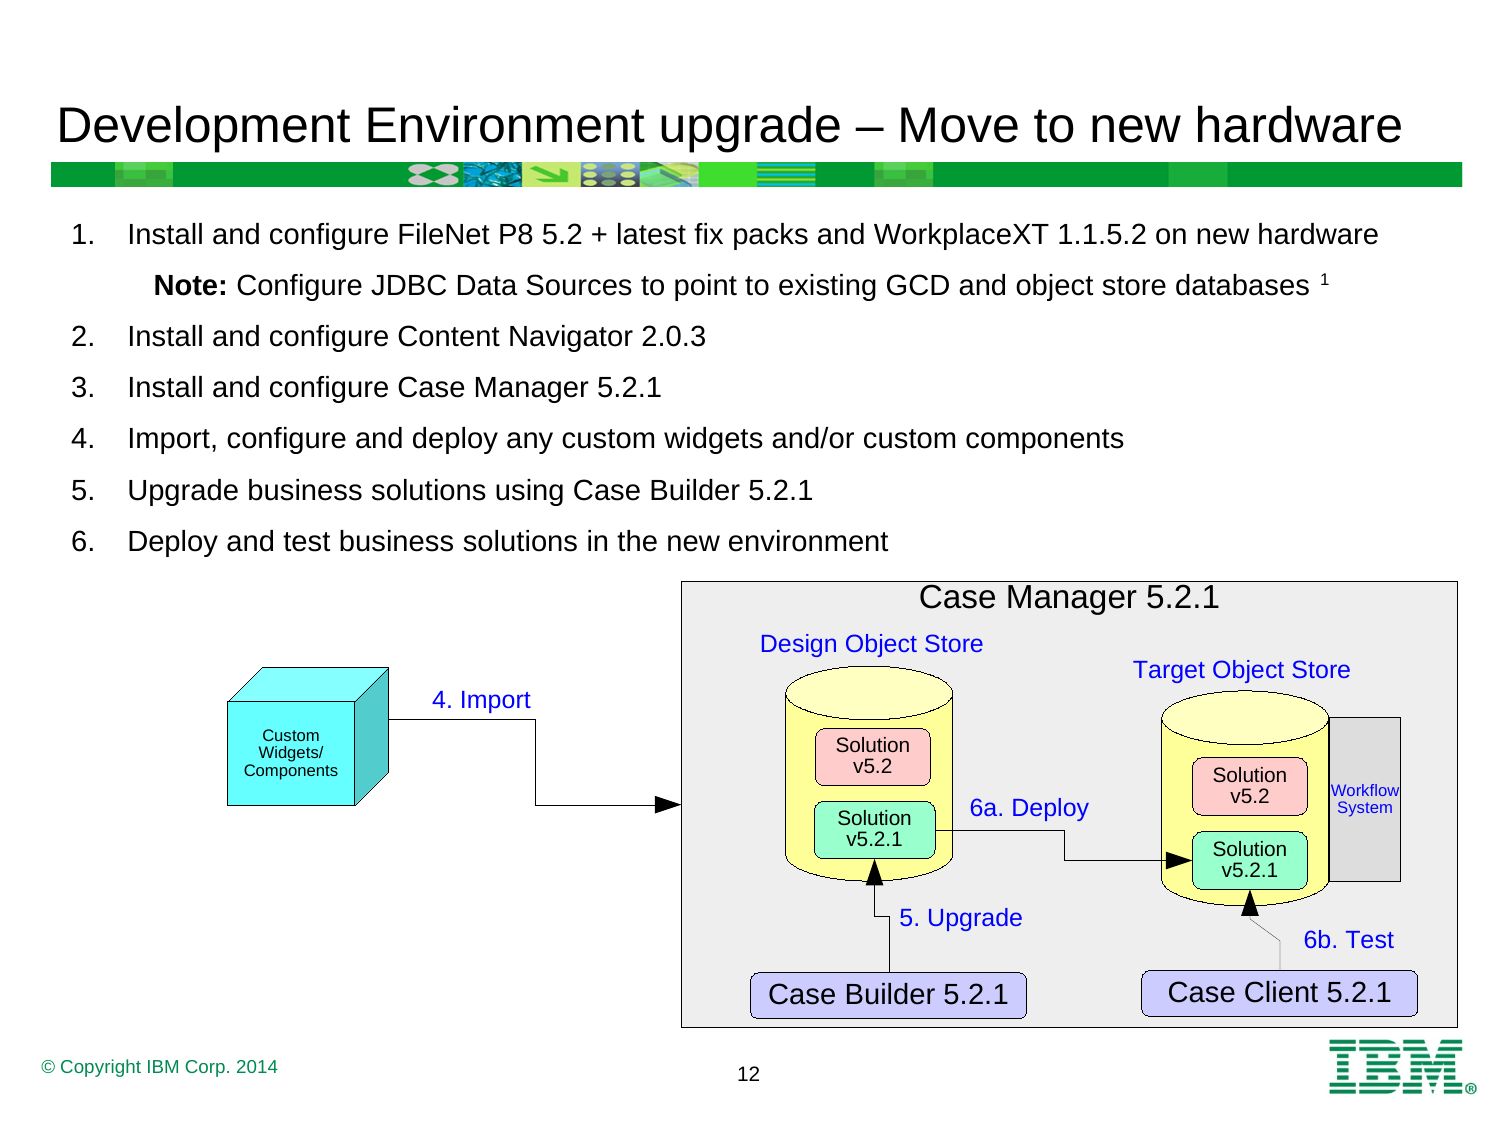

# Development Environment upgrade – Move to new hardware
Install and configure FileNet P8 5.2 + latest fix packs and WorkplaceXT 1.1.5.2 on new hardware
 Note: Configure JDBC Data Sources to point to existing GCD and object store databases 1
Install and configure Content Navigator 2.0.3
Install and configure Case Manager 5.2.1
Import, configure and deploy any custom widgets and/or custom components
Upgrade business solutions using Case Builder 5.2.1
Deploy and test business solutions in the new environment
Case Manager 5.2.1
Design Object Store
Target Object Store
Custom Widgets/ Components
4. Import
Workflow System
Solution v5.2
Solution v5.2
6a. Deploy
Solution v5.2.1
Solution v5.2.1
5. Upgrade
6b. Test
Case Client 5.2.1
Case Builder 5.2.1
12